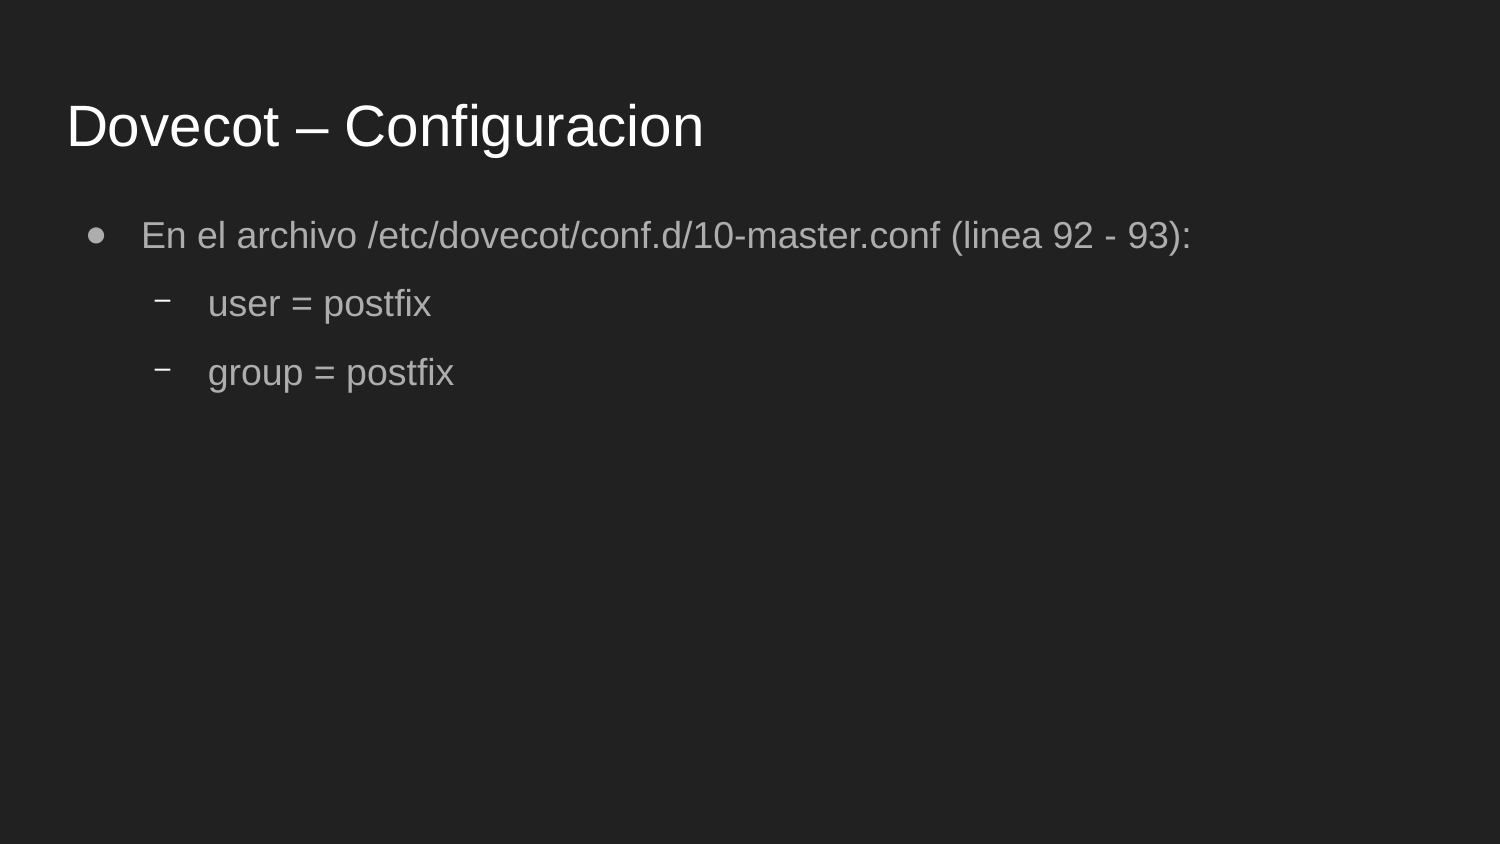

# Dovecot – Configuracion
En el archivo /etc/dovecot/conf.d/10-master.conf (linea 92 - 93):
user = postfix
group = postfix